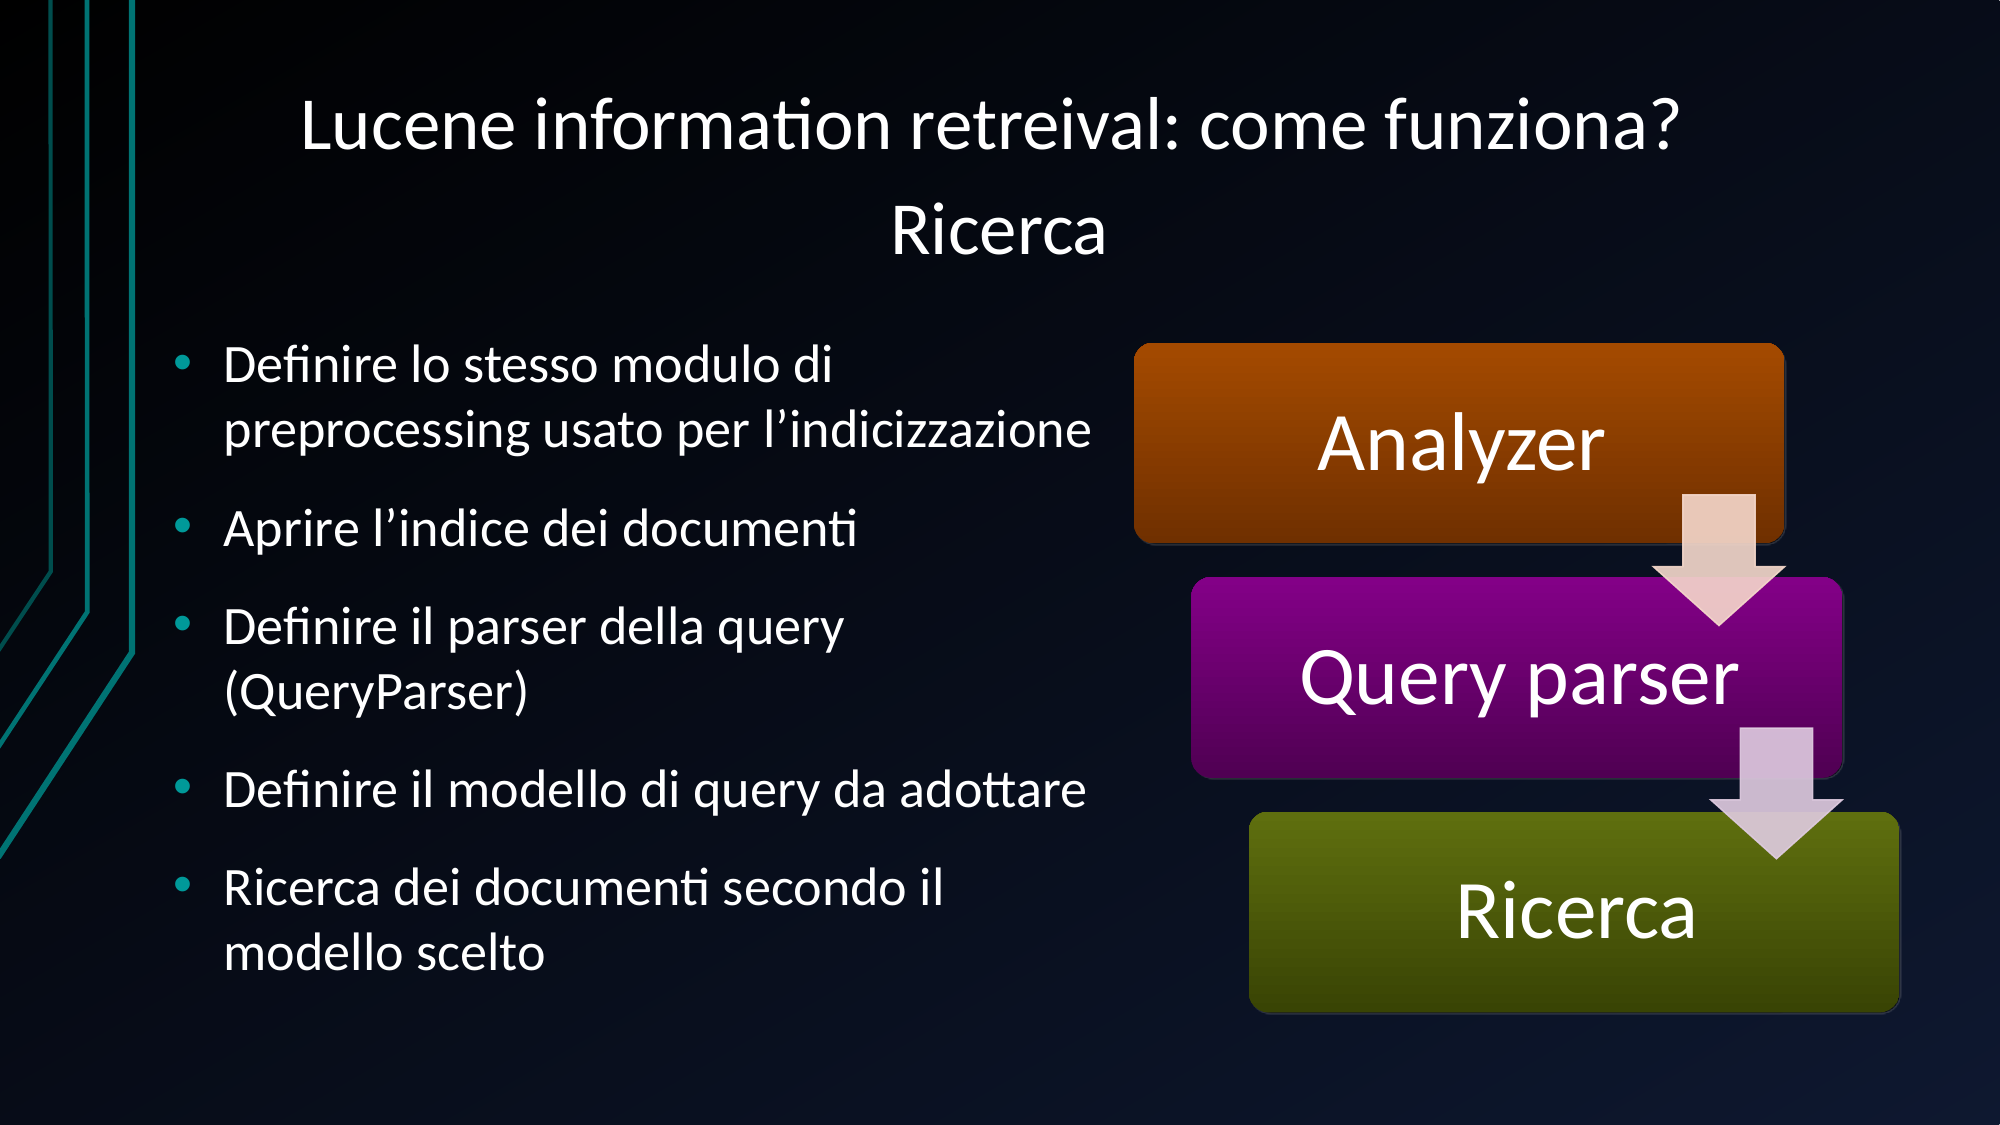

# Lucene information retreival: come funziona?
Ricerca
Definire lo stesso modulo di preprocessing usato per l’indicizzazione
Aprire l’indice dei documenti
Definire il parser della query (QueryParser)
Definire il modello di query da adottare
Ricerca dei documenti secondo il modello scelto
Analyzer
Query parser
Ricerca